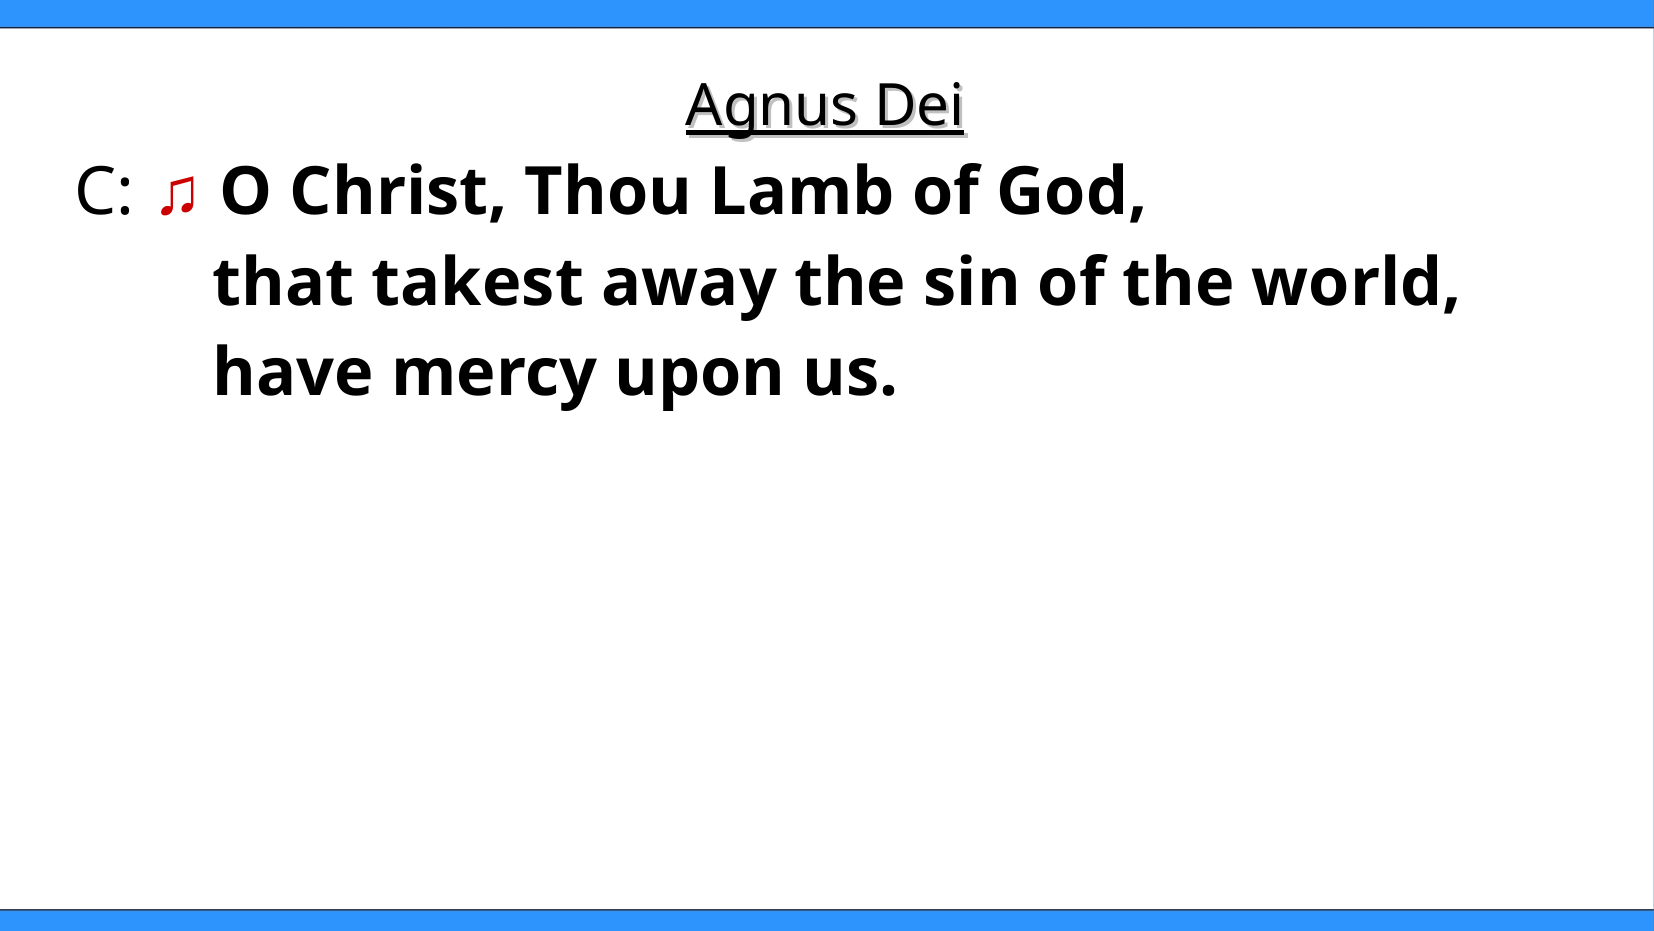

Agnus Dei
C: ♫ O Christ, Thou Lamb of God,
 that takest away the sin of the world,
 have mercy upon us.